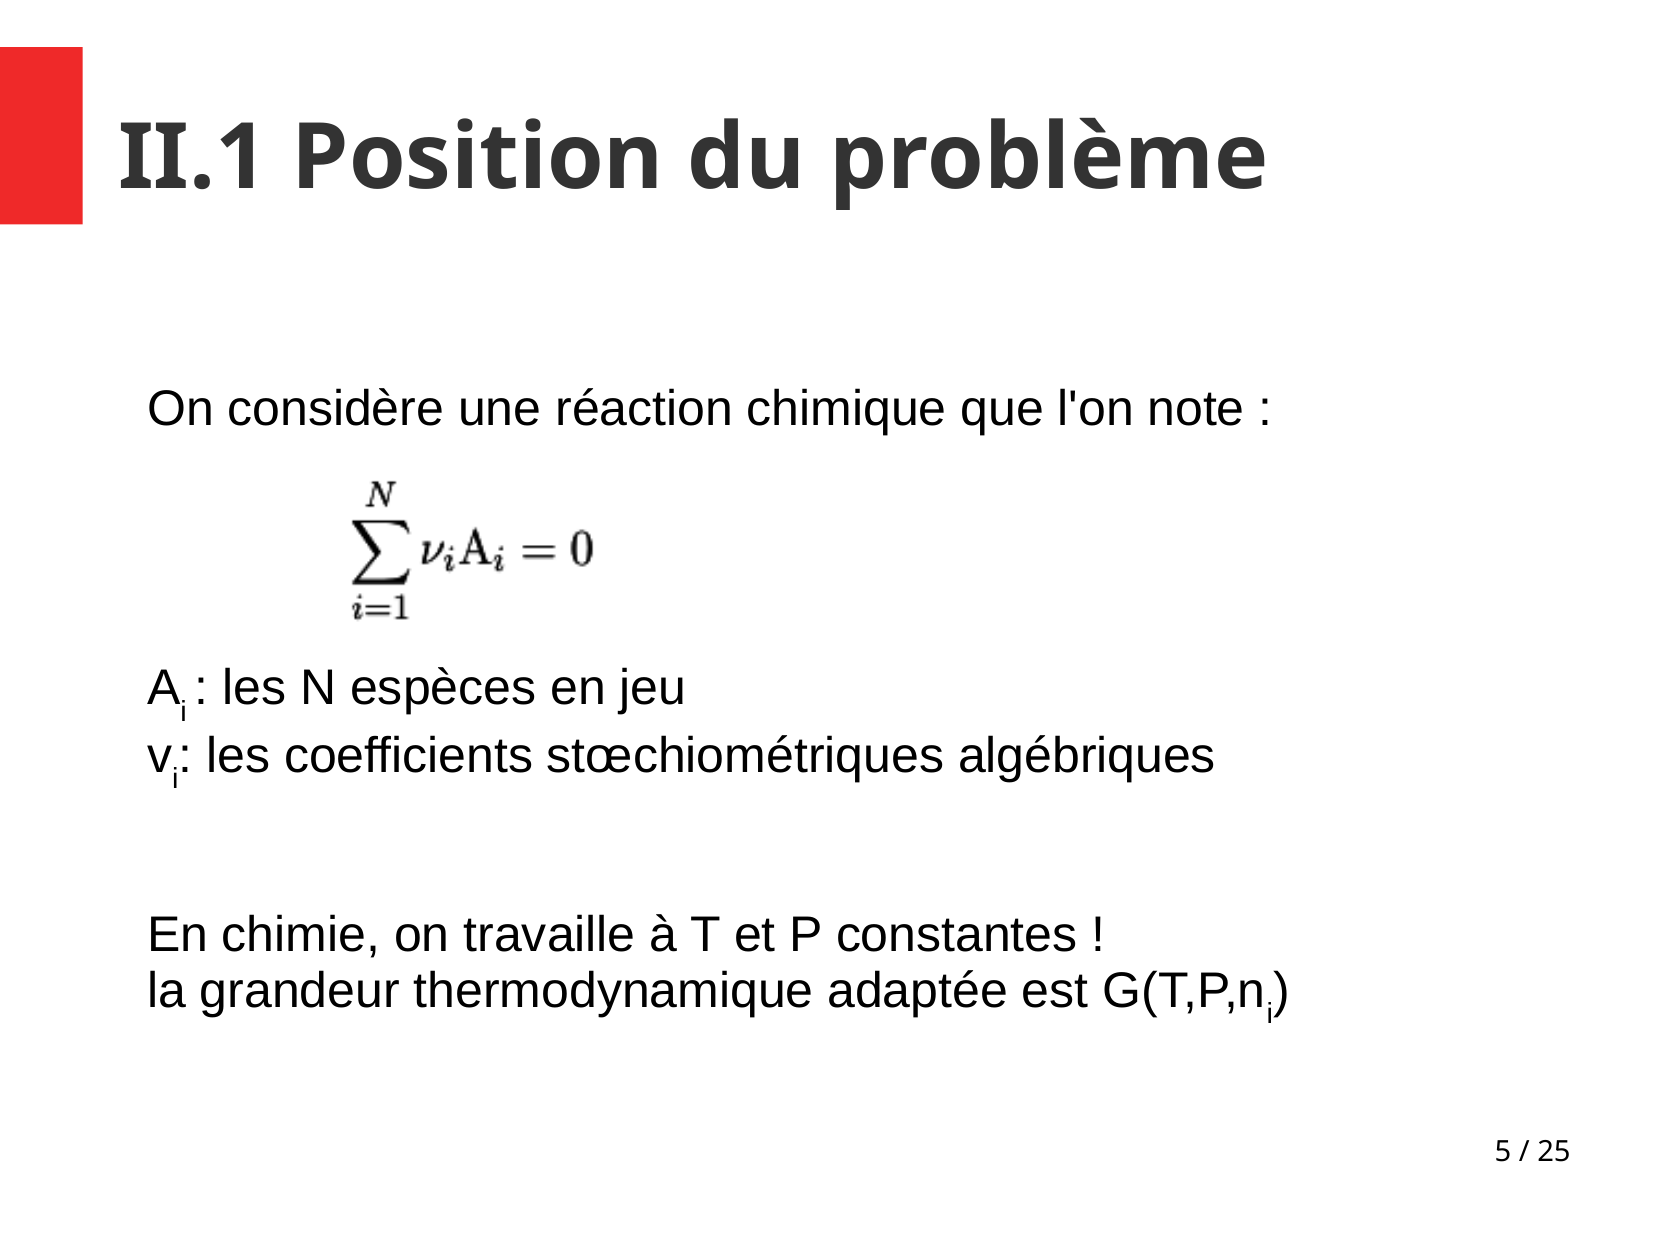

# II.1 Position du problème
On considère une réaction chimique que l'on note :
Ai : les N espèces en jeu
vi: les coefficients stœchiométriques algébriques
En chimie, on travaille à T et P constantes !
la grandeur thermodynamique adaptée est G(T,P,ni)
5